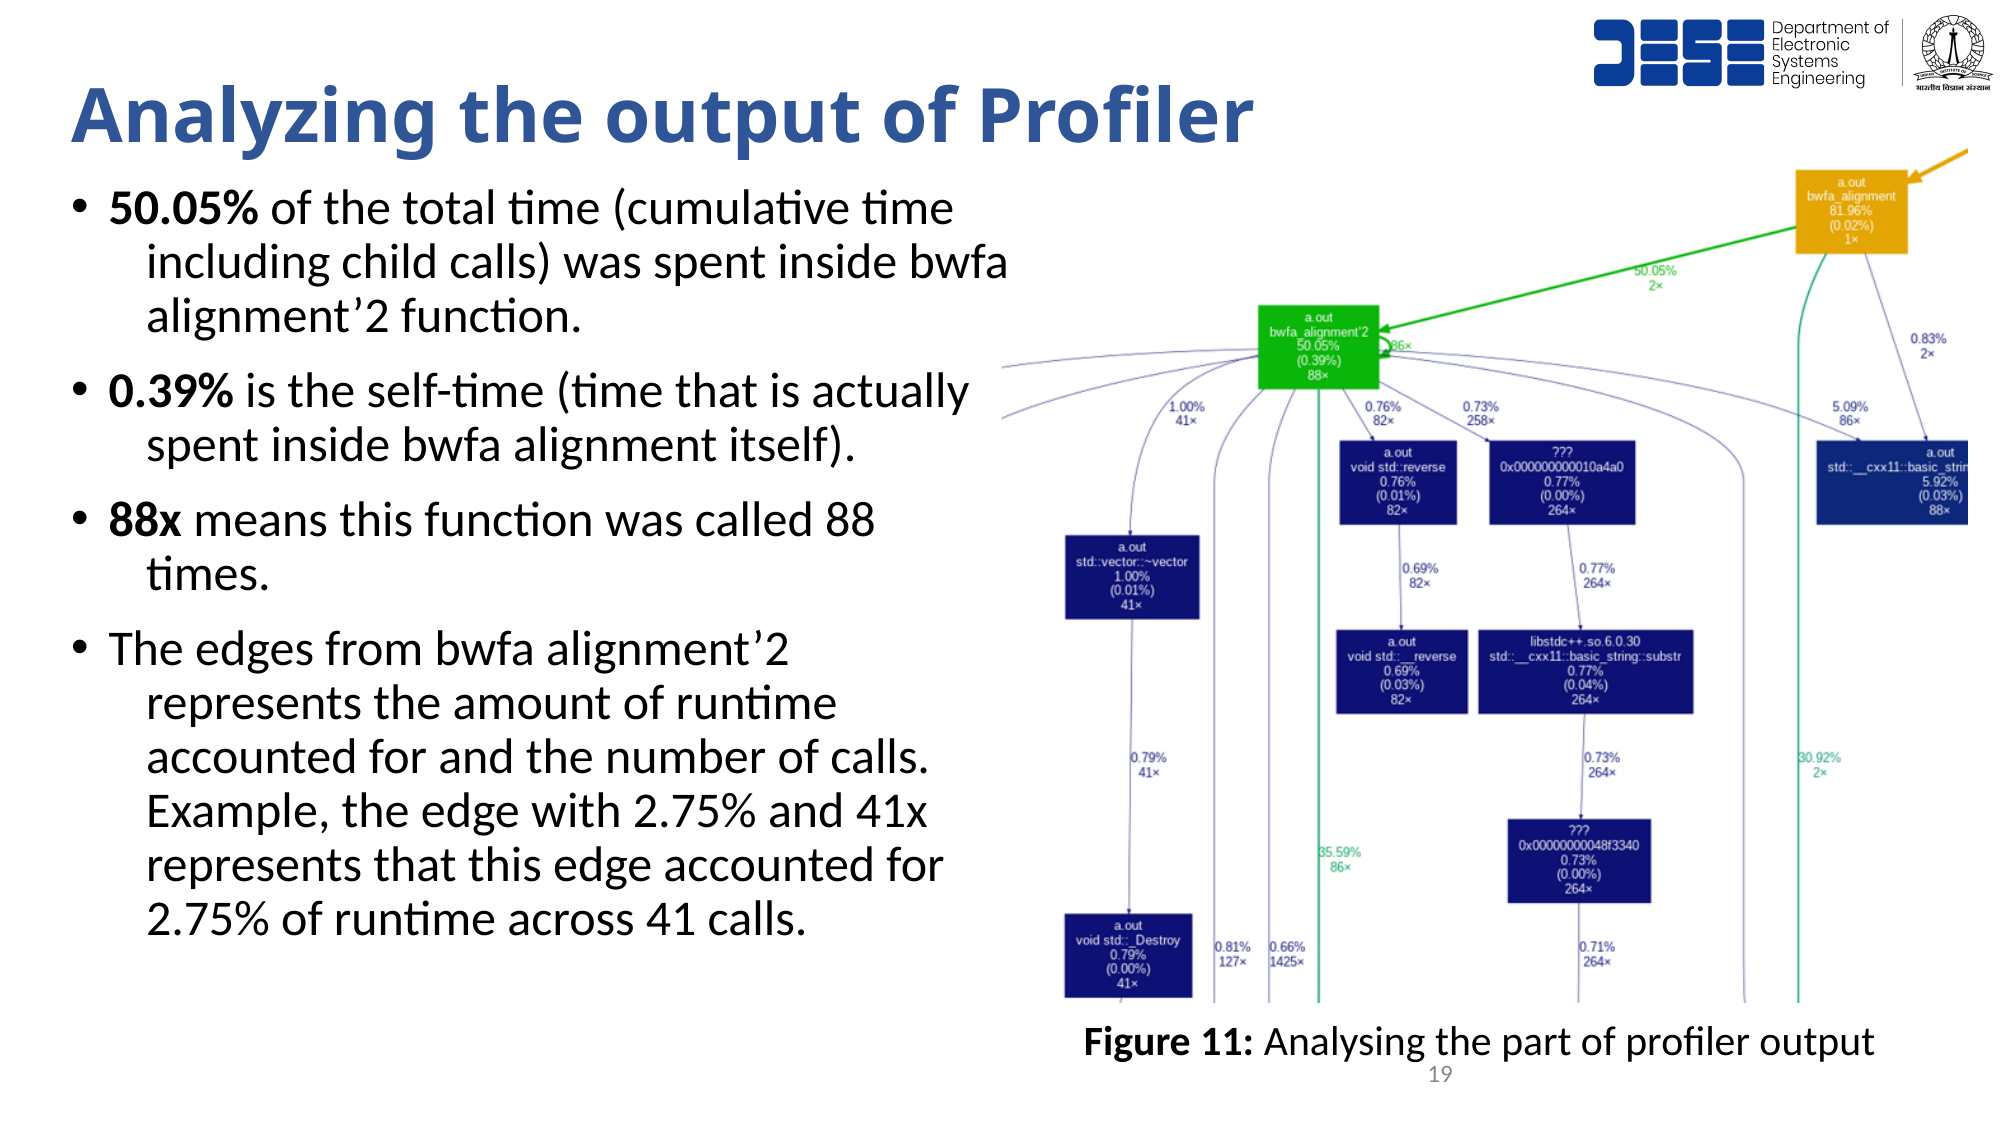

# Analyzing the output of Profiler
50.05% of the total time (cumulative time including child calls) was spent inside bwfa alignment’2 function.
0.39% is the self-time (time that is actually spent inside bwfa alignment itself).
88x means this function was called 88 times.
The edges from bwfa alignment’2 represents the amount of runtime accounted for and the number of calls. Example, the edge with 2.75% and 41x represents that this edge accounted for 2.75% of runtime across 41 calls.
Figure 11: Analysing the part of profiler output
19